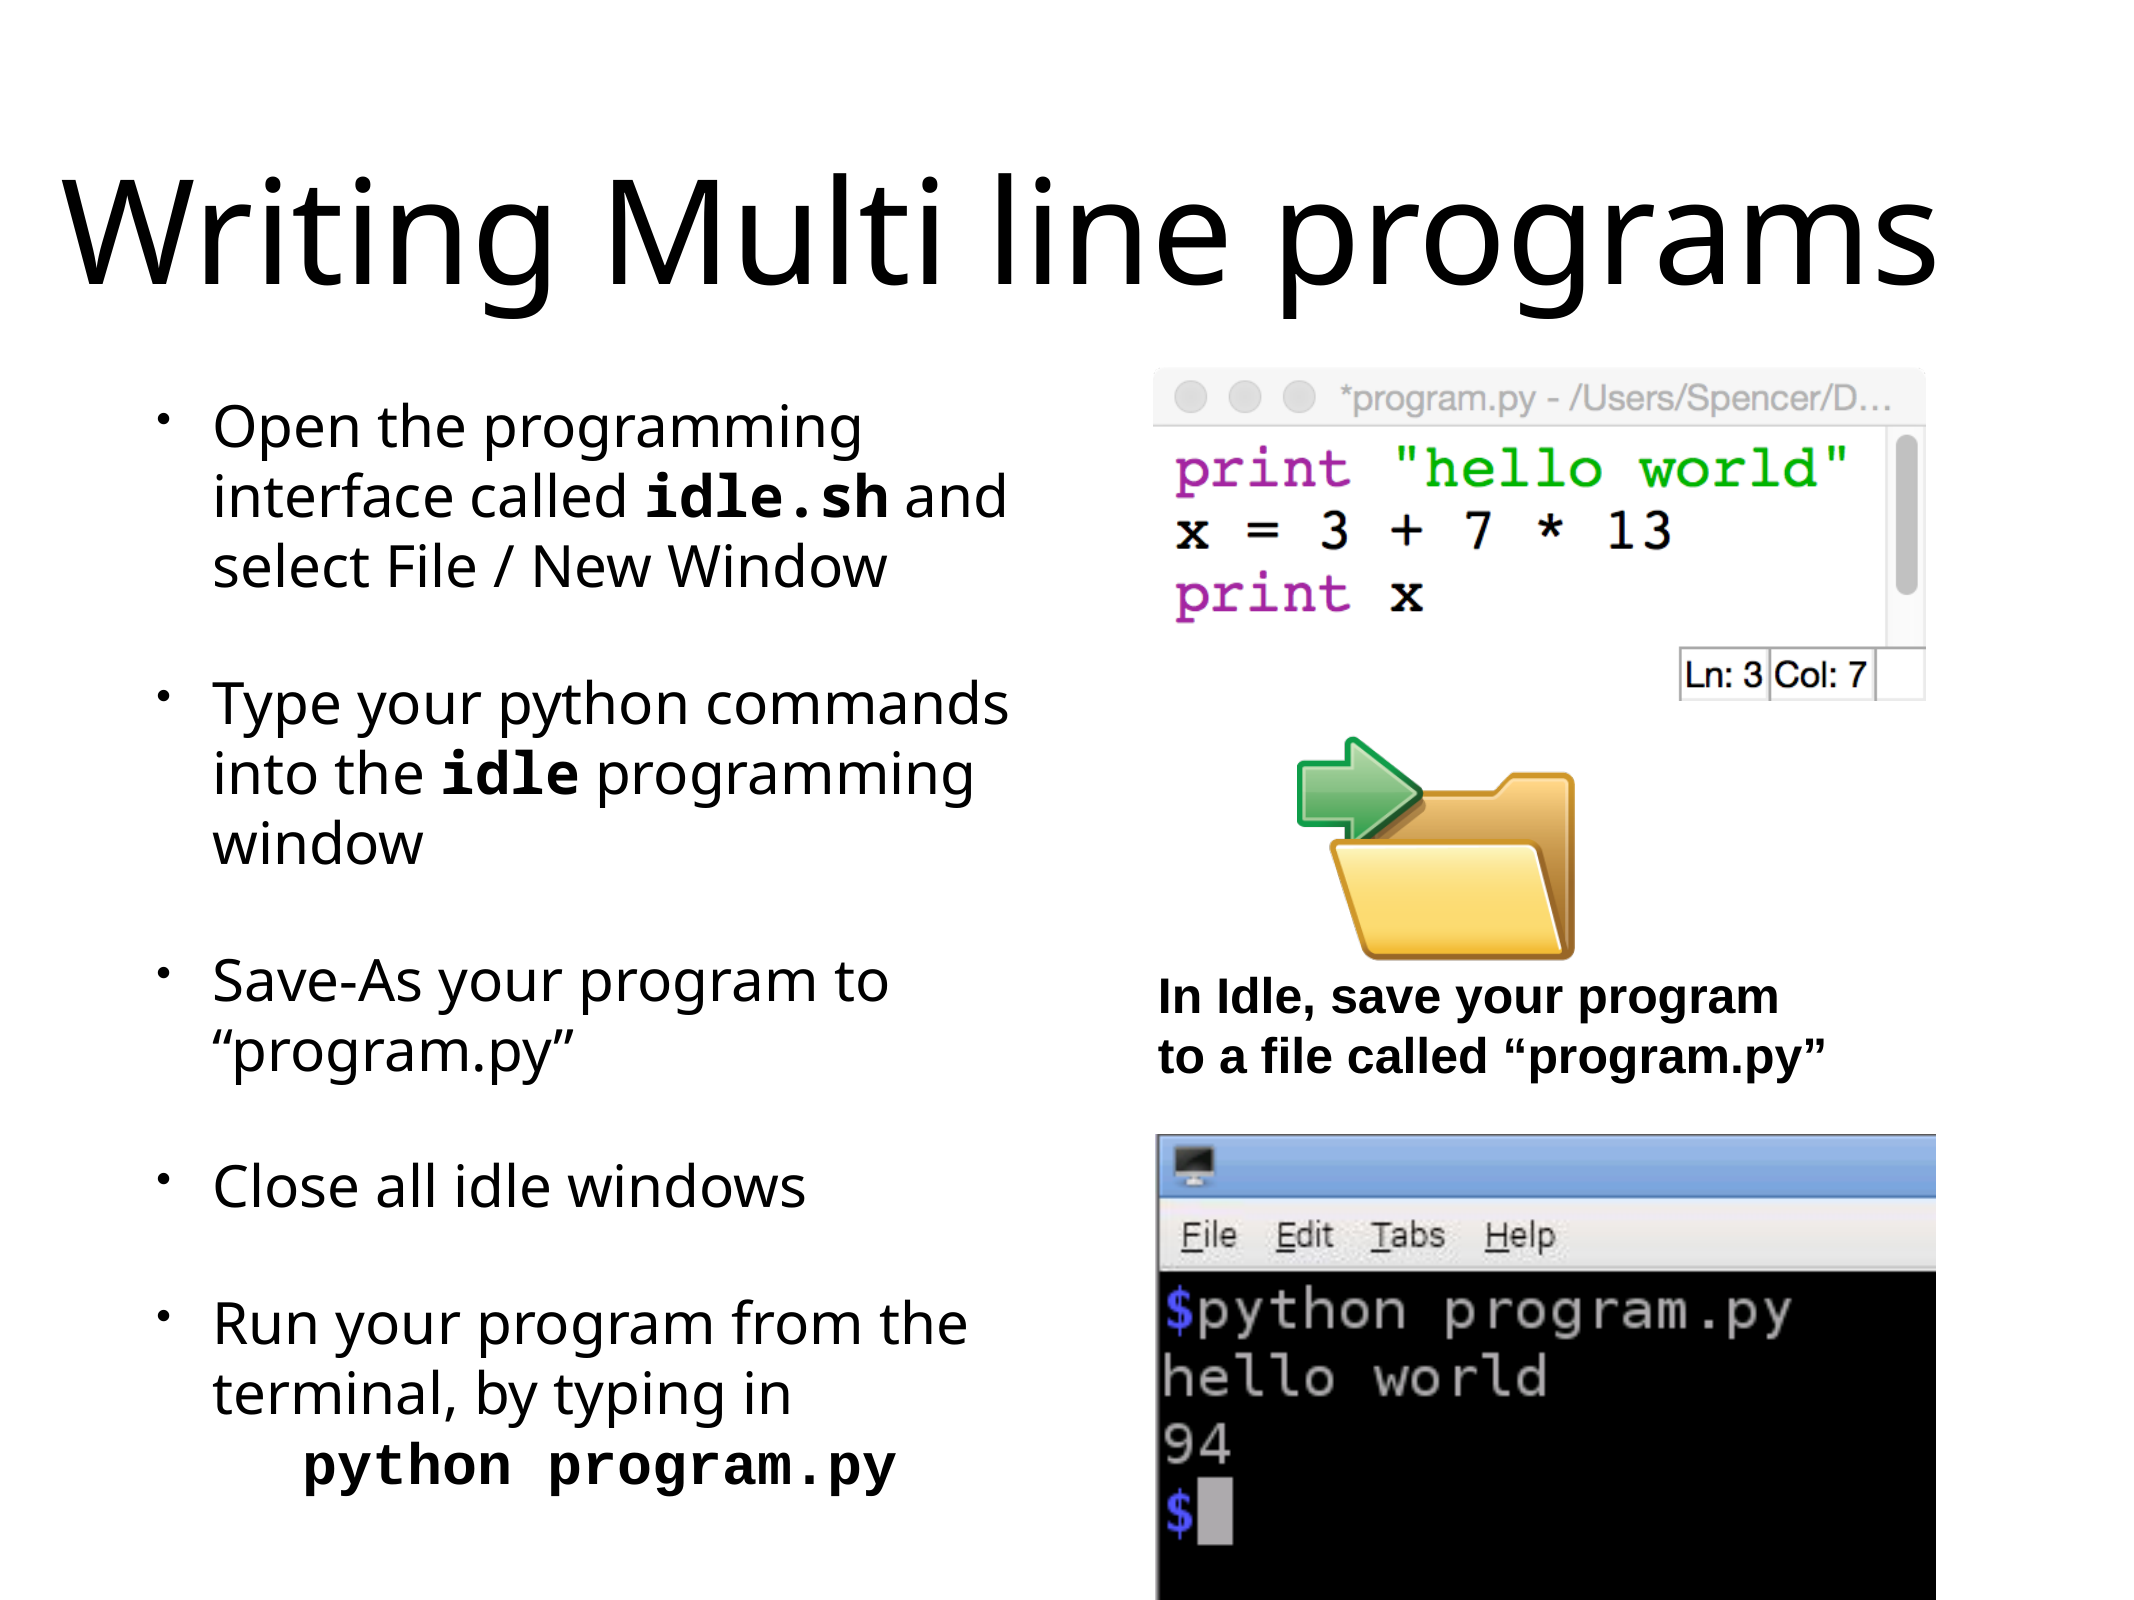

# Writing Multi line programs
Open the programming interface called idle.sh and select File / New Window
Type your python commands into the idle programming window
Save-As your program to “program.py”
Close all idle windows
Run your program from the terminal, by typing in
	 python program.py
In Idle, save your program
to a file called “program.py”